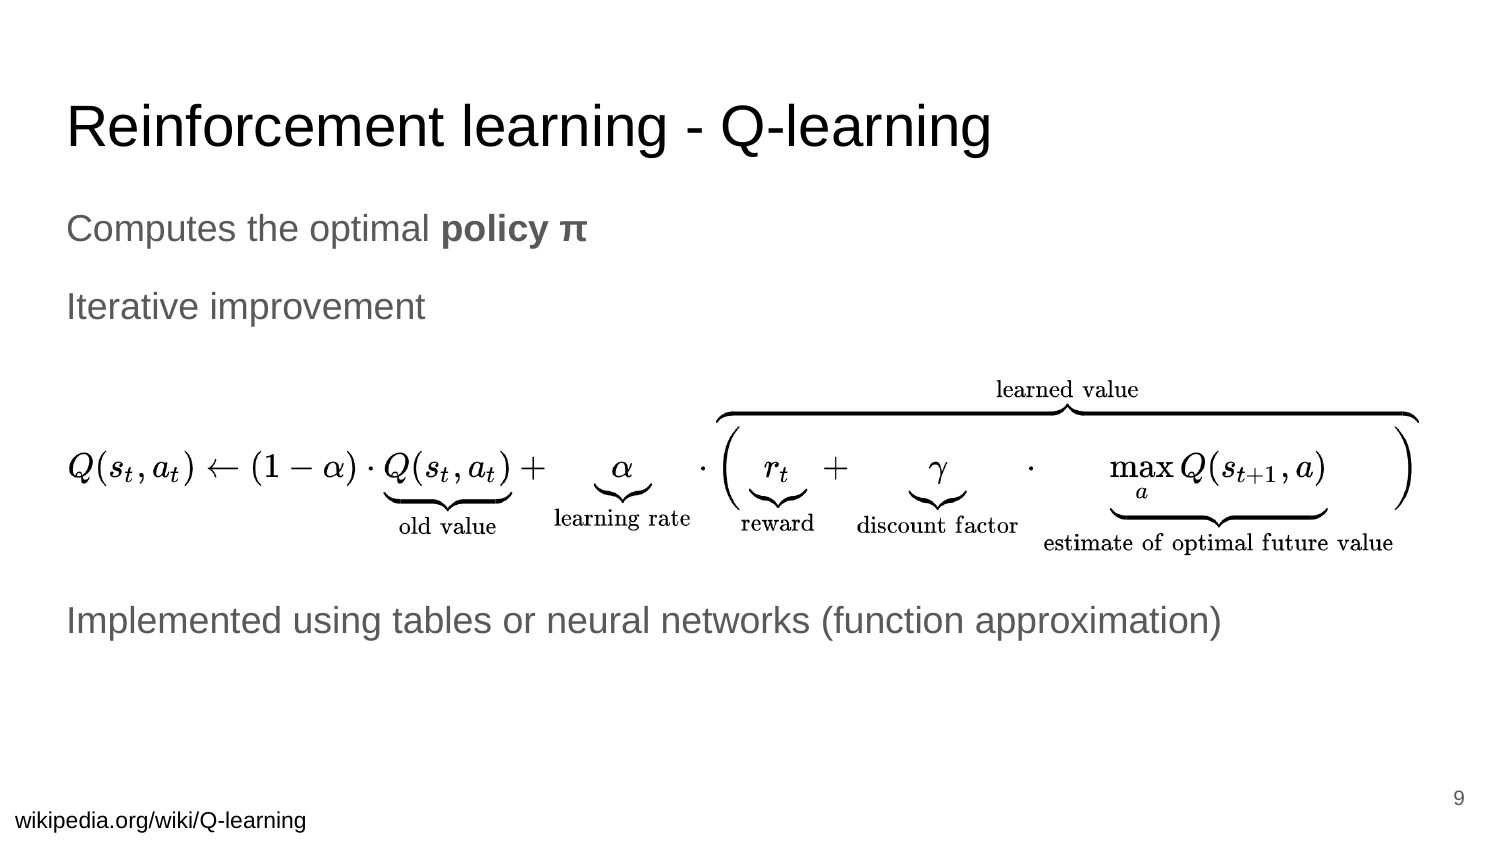

# Reinforcement learning - Q-learning
Computes the optimal policy π
Iterative improvement
Implemented using tables or neural networks (function approximation)
wikipedia.org/wiki/Q-learning